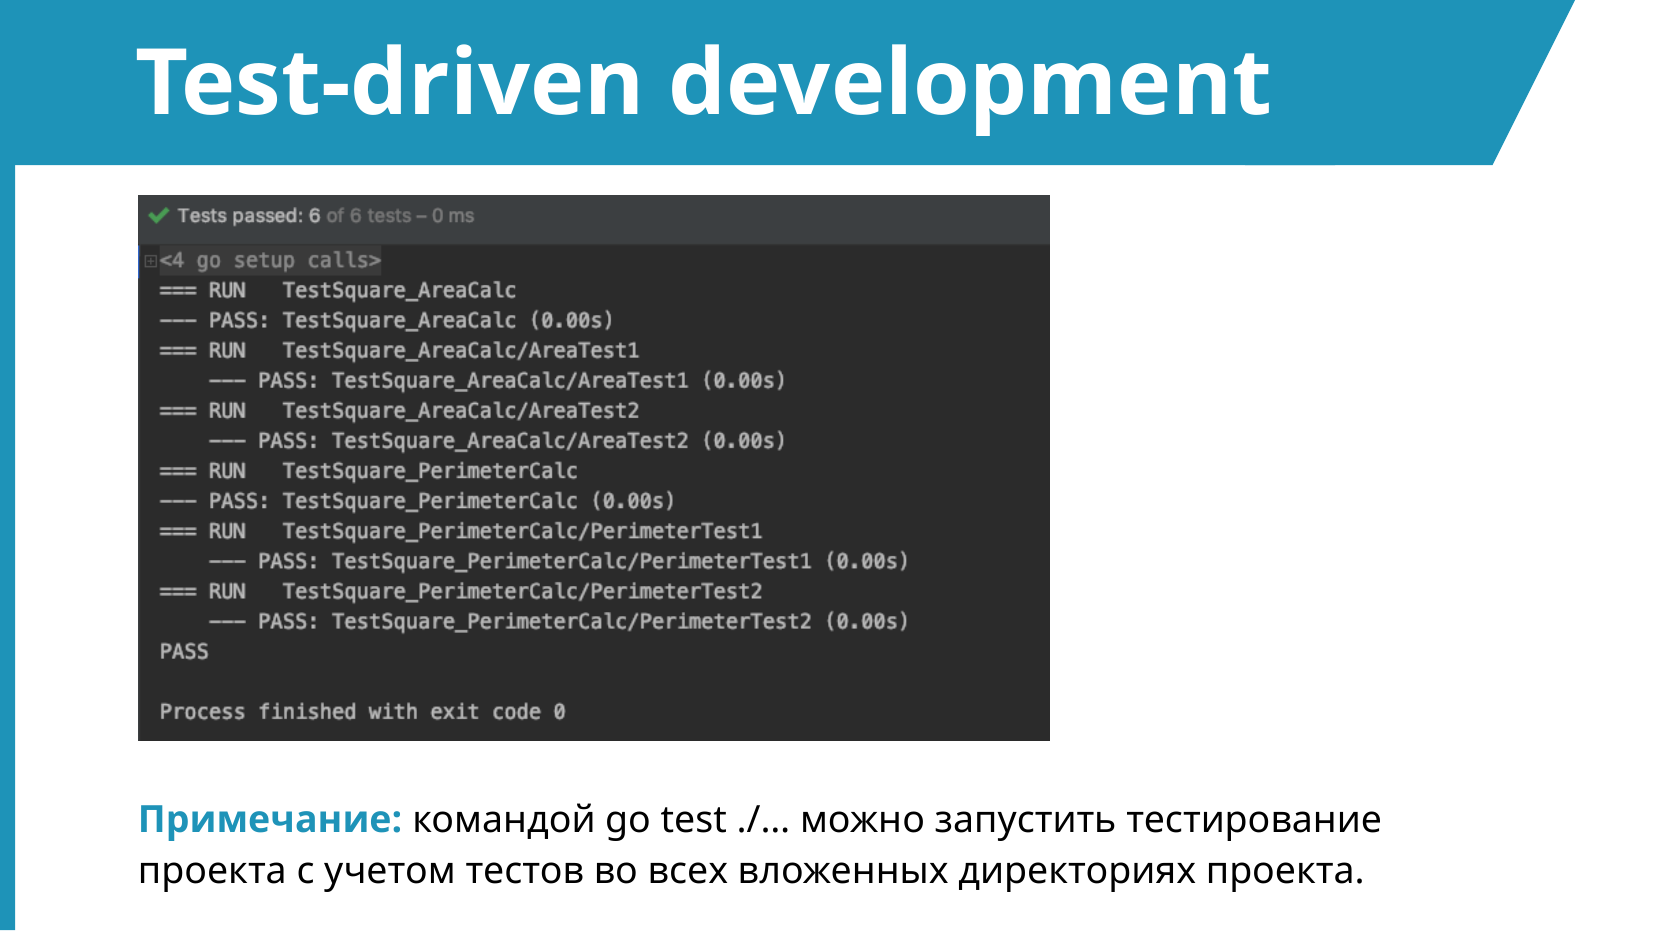

# Test-driven development
Примечание: командой go test ./… можно запустить тестирование проекта с учетом тестов во всех вложенных директориях проекта.